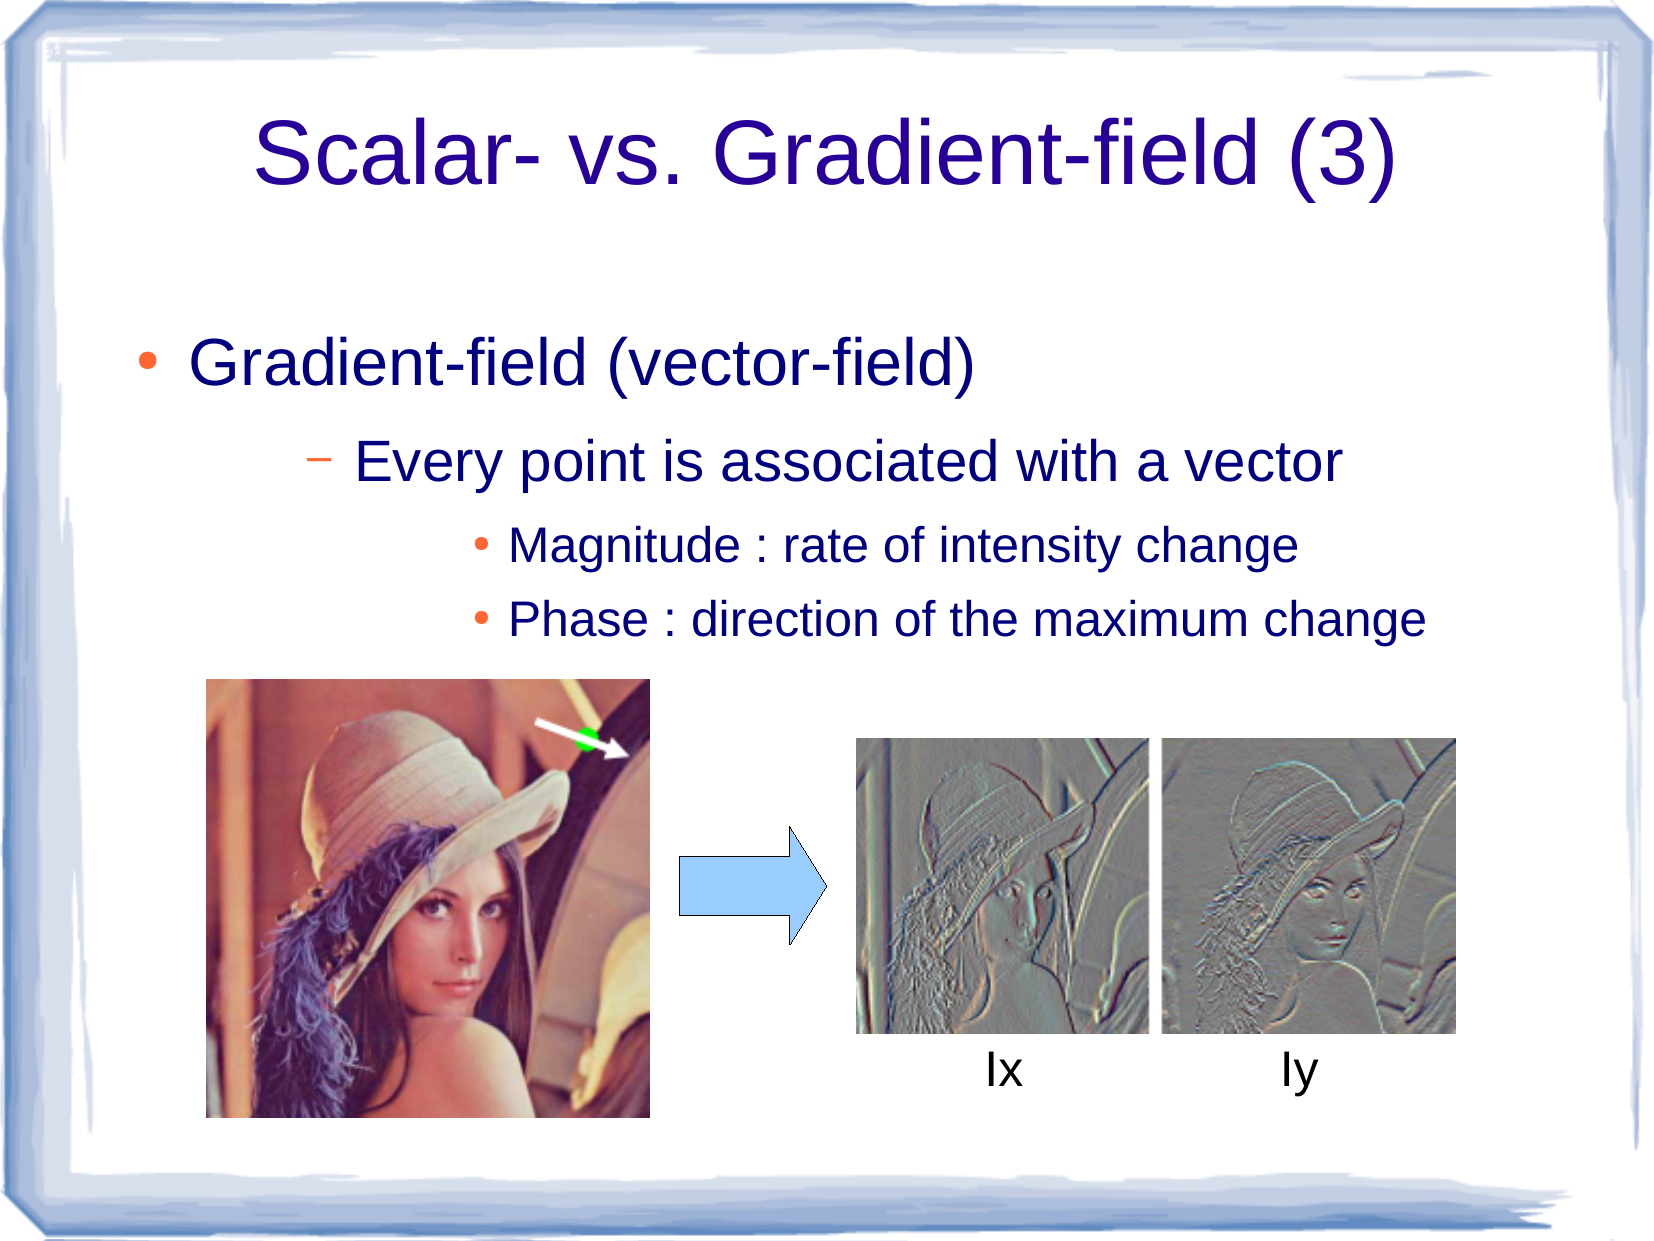

# Scalar- vs. Gradient-field (3)
Gradient-field (vector-field)
Every point is associated with a vector
Magnitude : rate of intensity change
Phase : direction of the maximum change
Ix
Iy